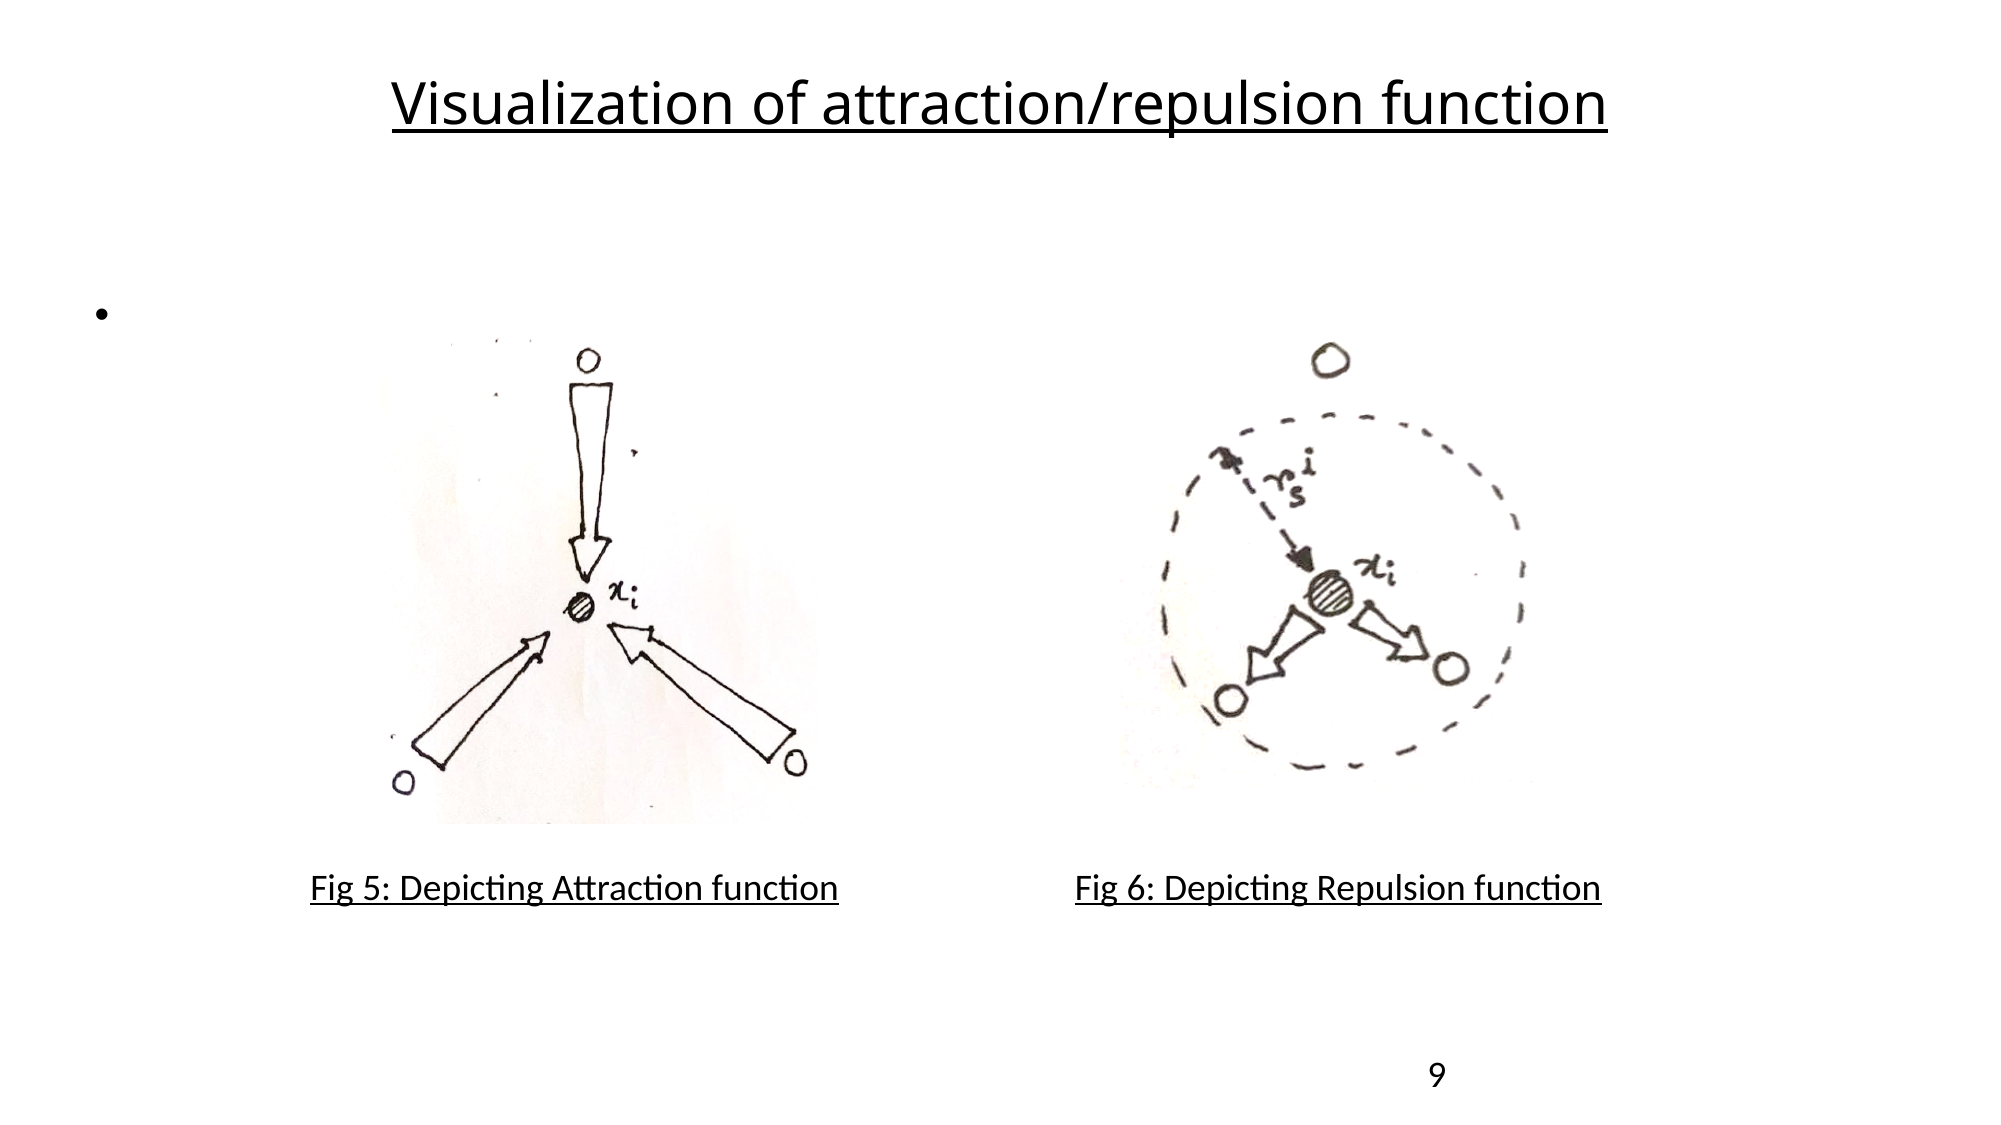

# Visualization of attraction/repulsion function
Fig 5: Depicting Attraction function
Fig 6: Depicting Repulsion function